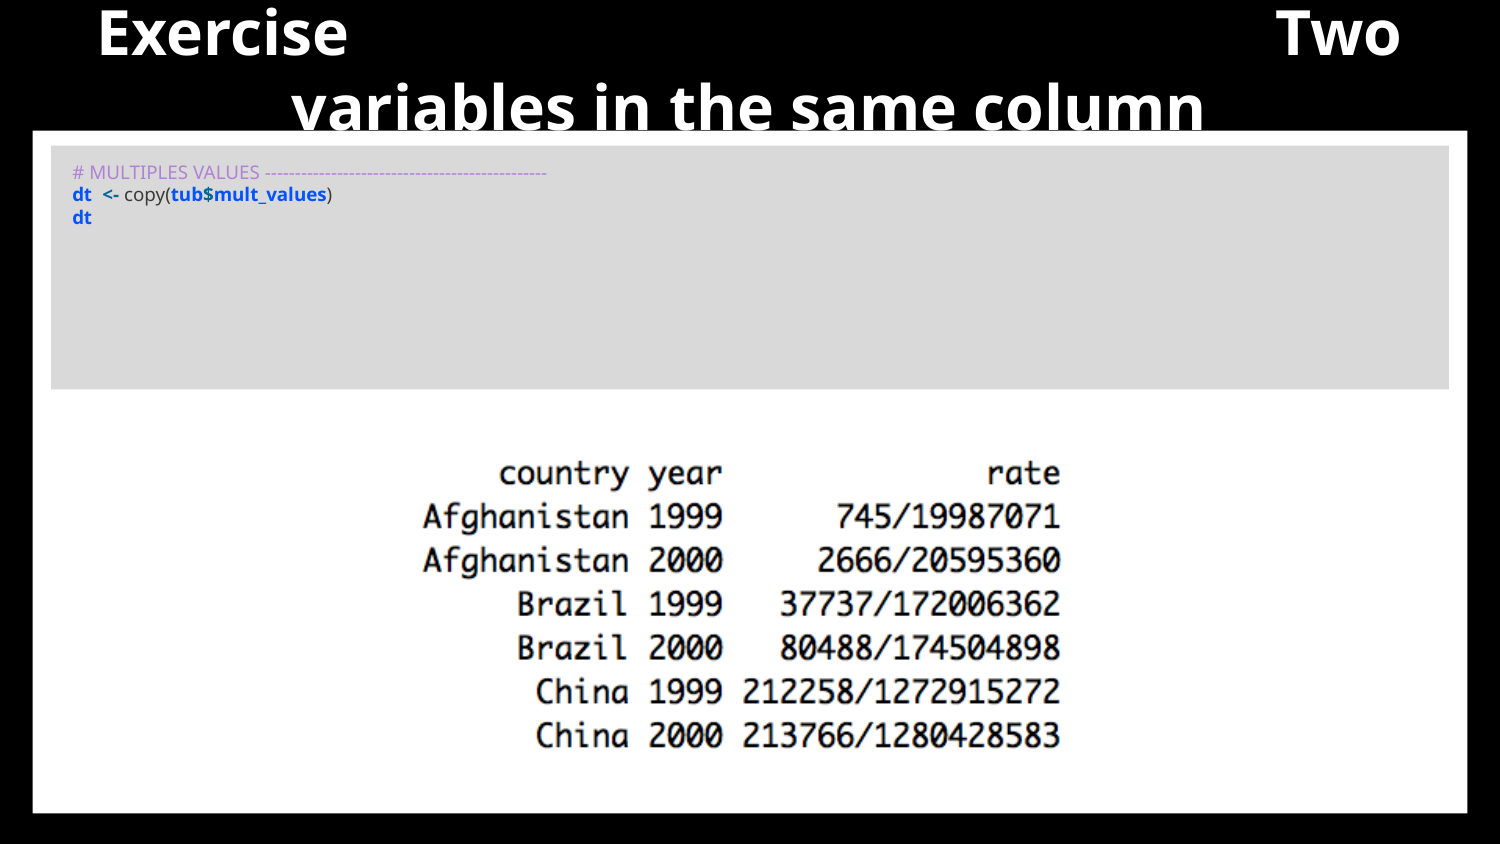

Exercise Two variables in the same column
# MULTIPLES VALUES ----------------------------------------------- dt <- copy(tub$mult_values) dt